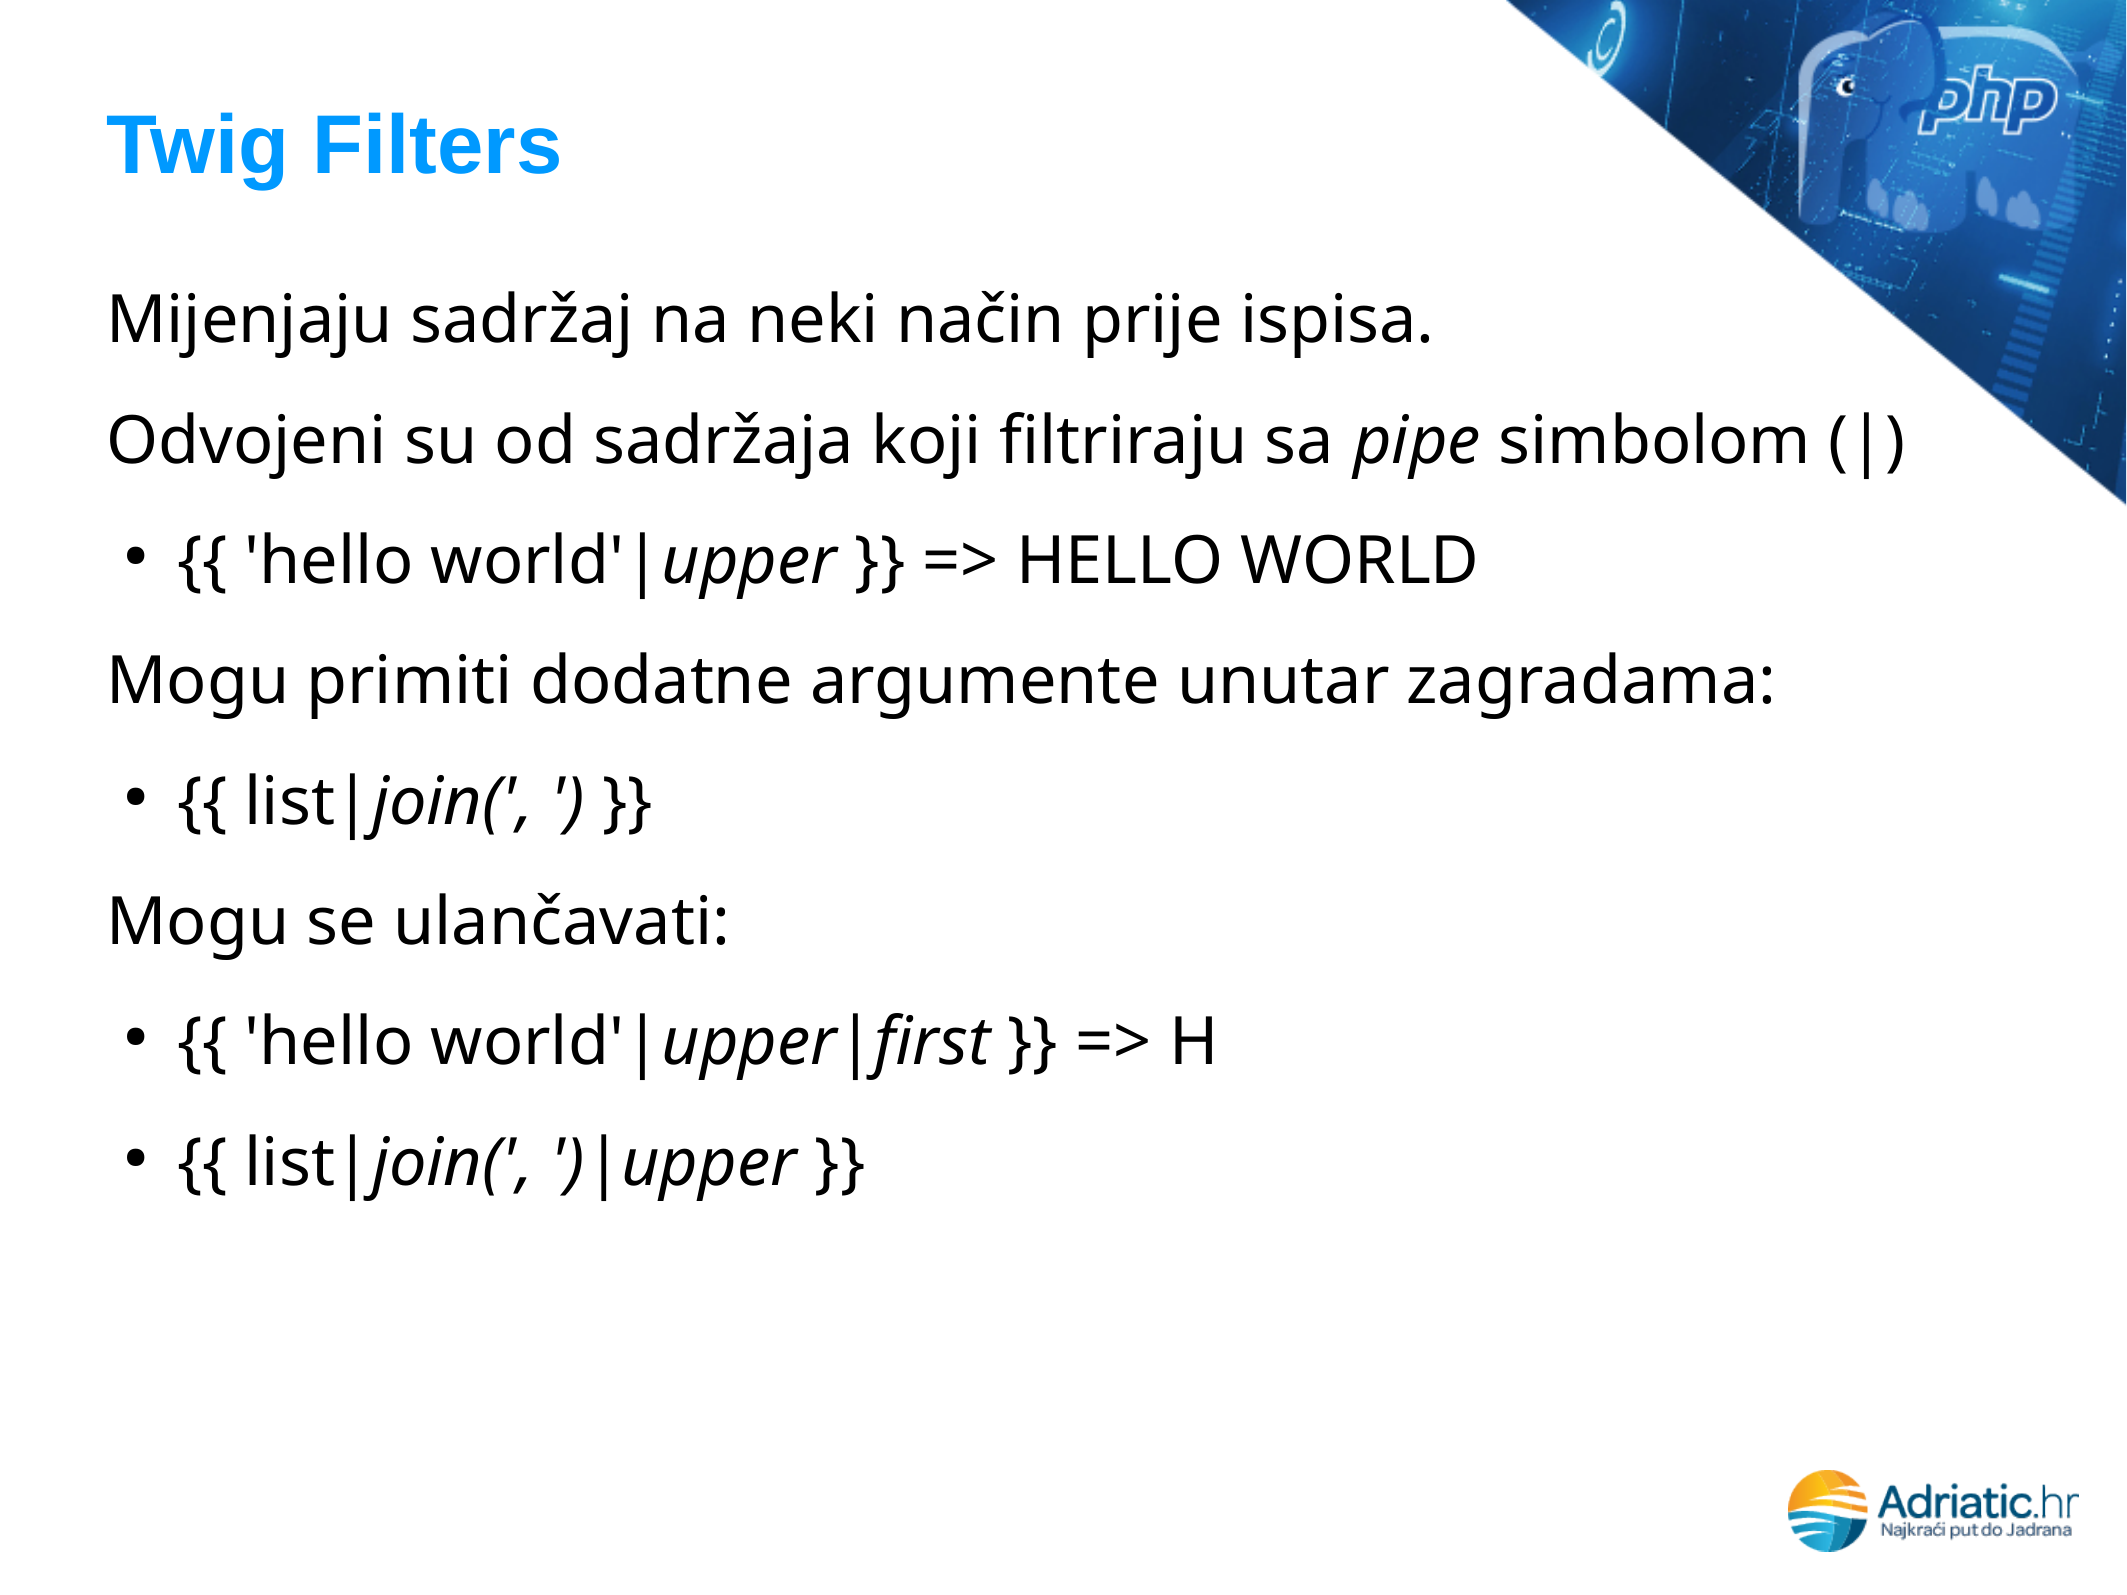

# Twig Filters
Mijenjaju sadržaj na neki način prije ispisa.
Odvojeni su od sadržaja koji filtriraju sa pipe simbolom (|)
{{ 'hello world'|upper }} => HELLO WORLD
Mogu primiti dodatne argumente unutar zagradama:
{{ list|join(', ') }}
Mogu se ulančavati:
{{ 'hello world'|upper|first }} => H
{{ list|join(', ')|upper }}